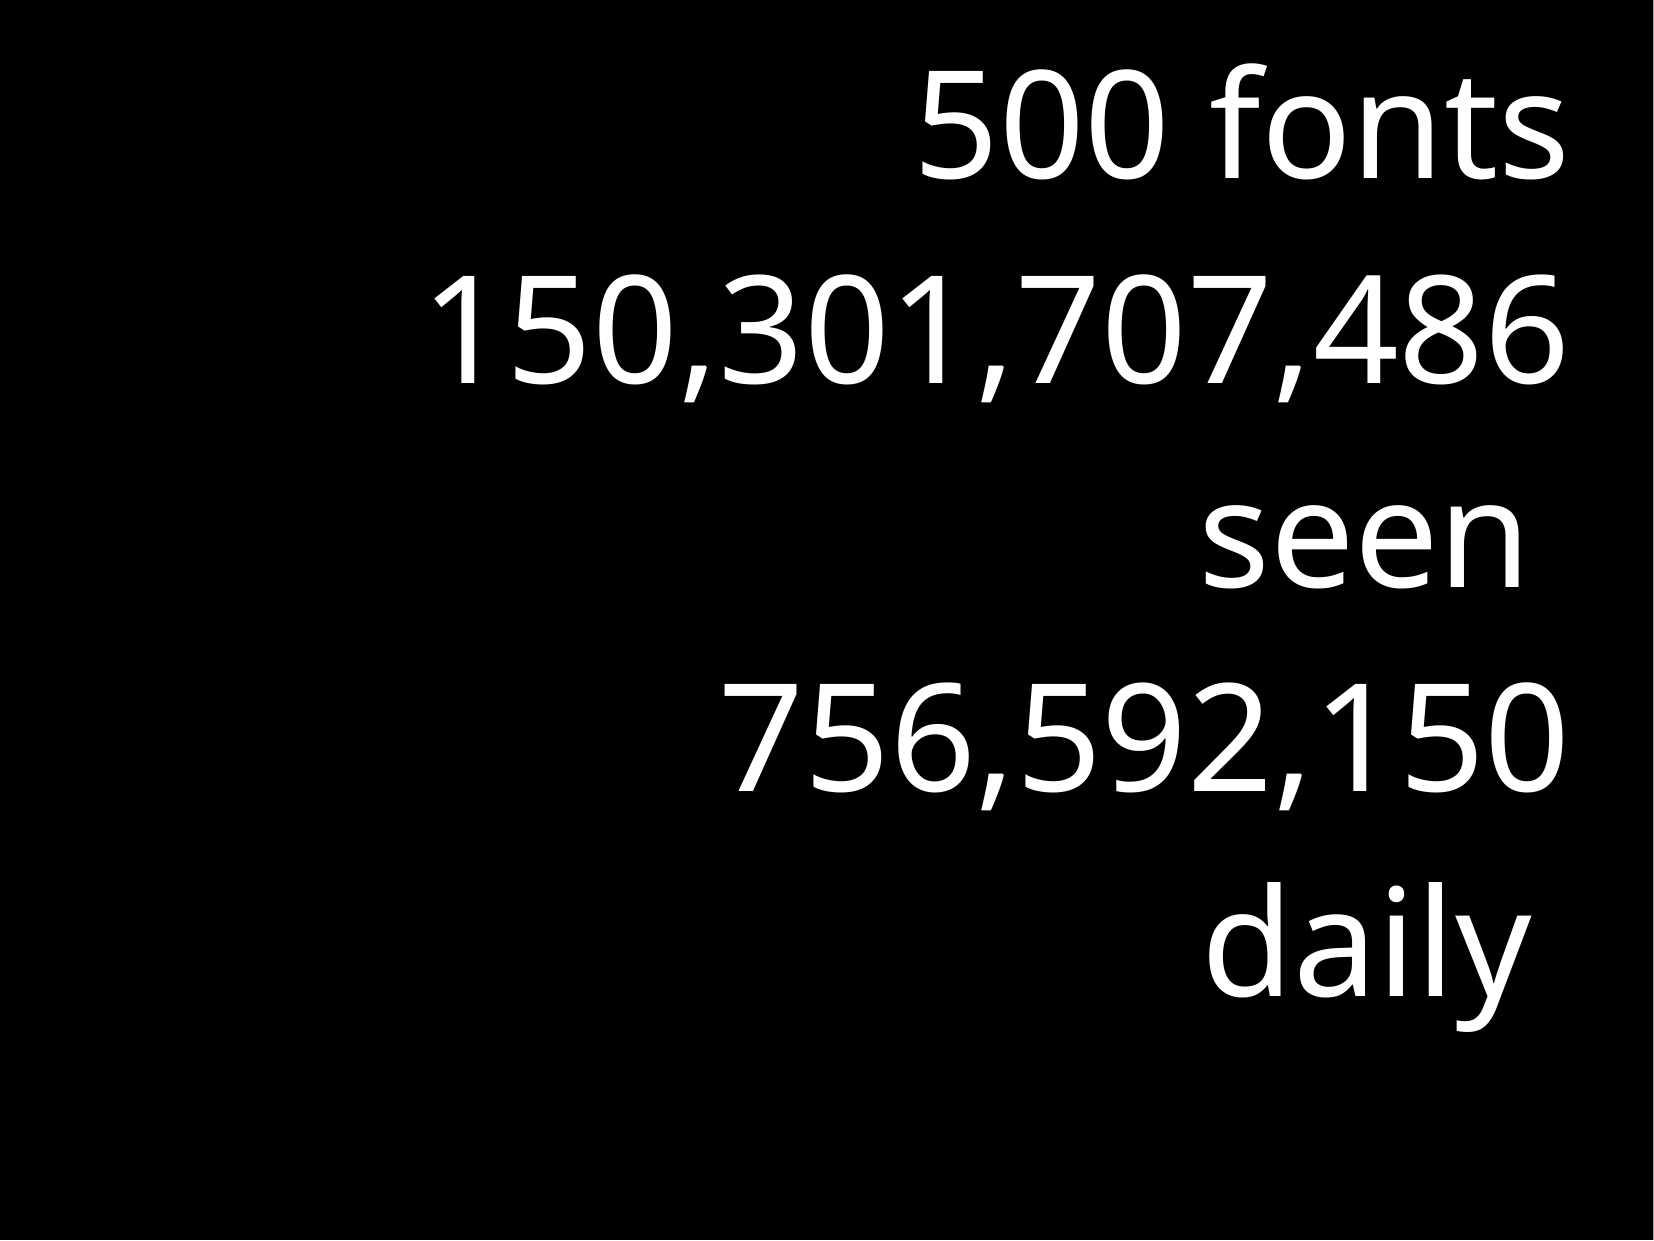

# 500 fonts 150,301,707,486 seen 756,592,150 daily